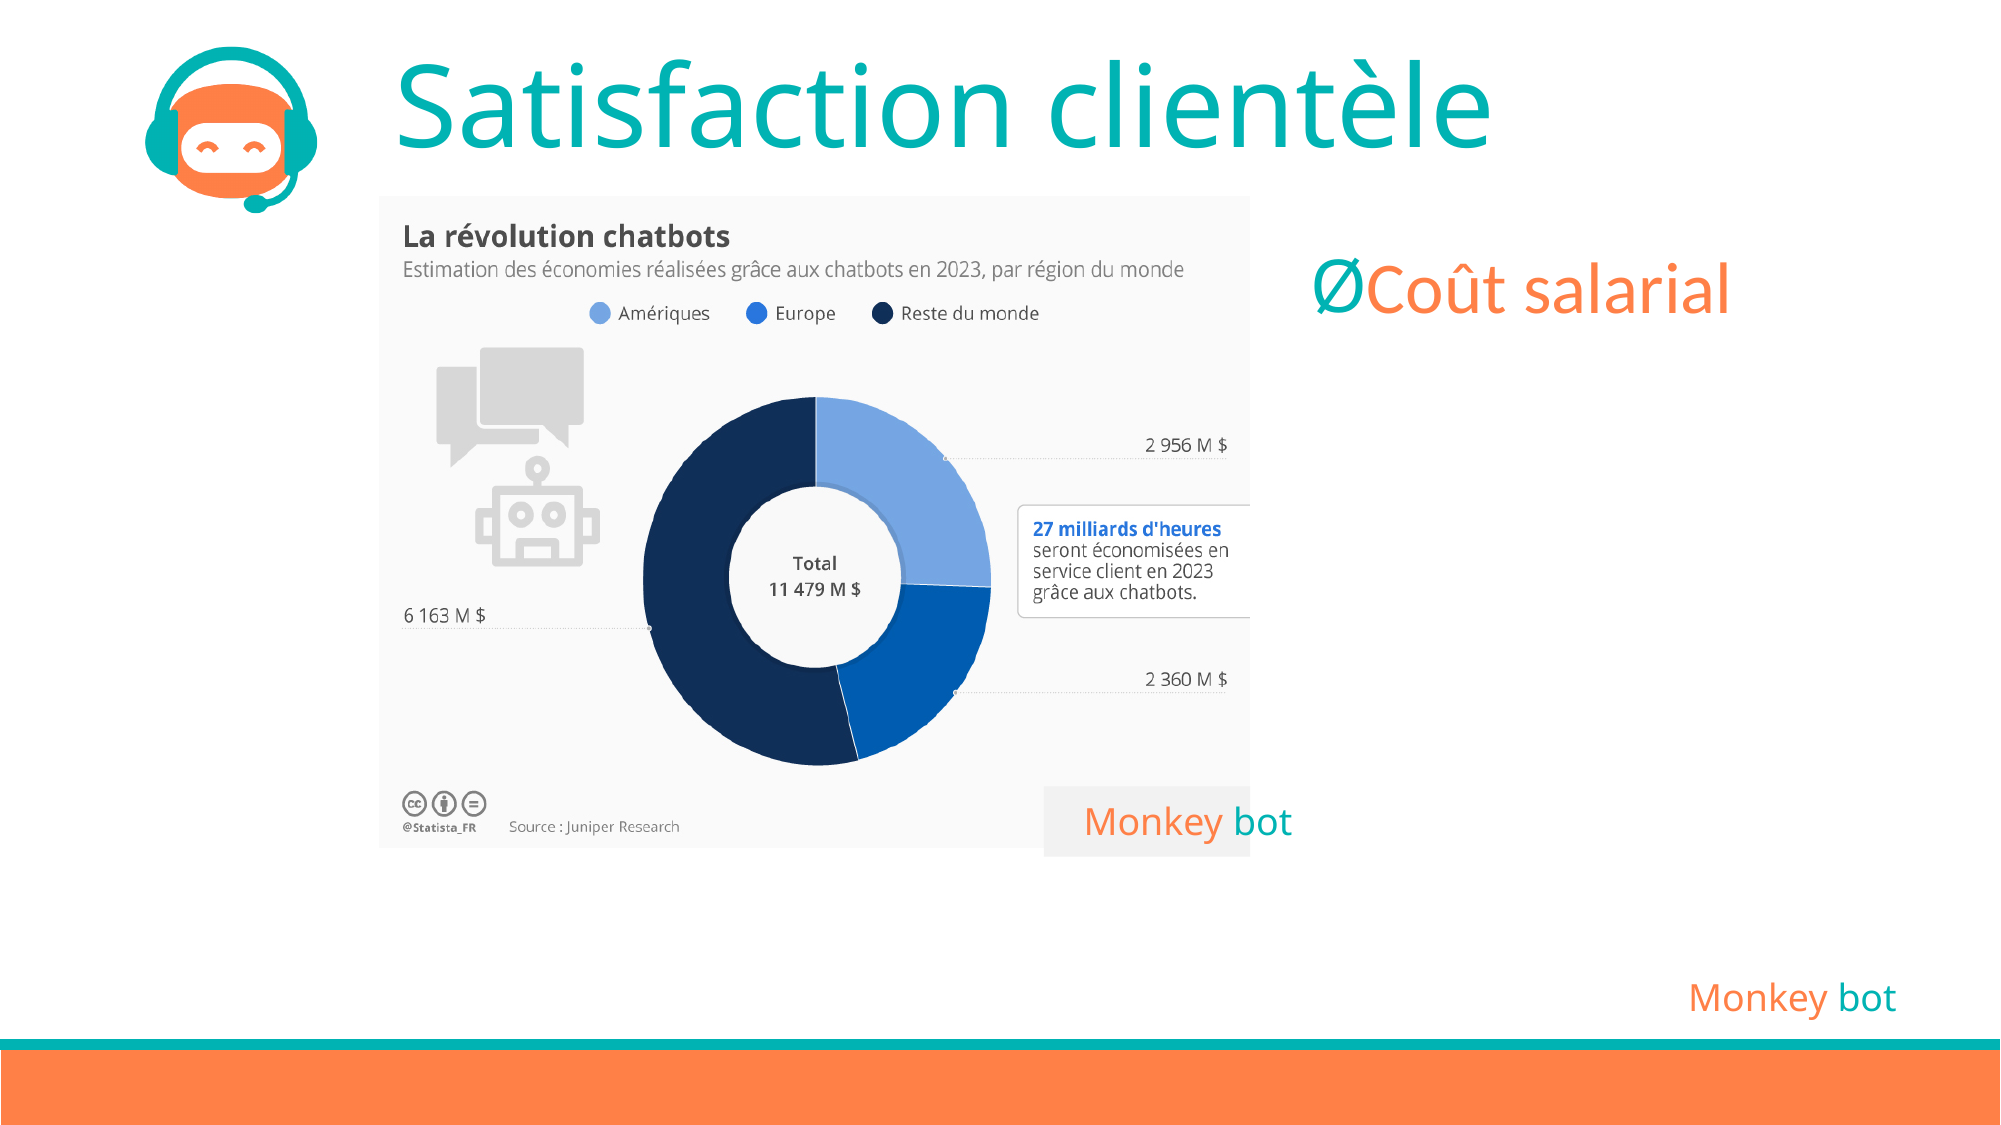

Satisfaction clientèle
Coût salarial
 Monkey bot
Monkey bot